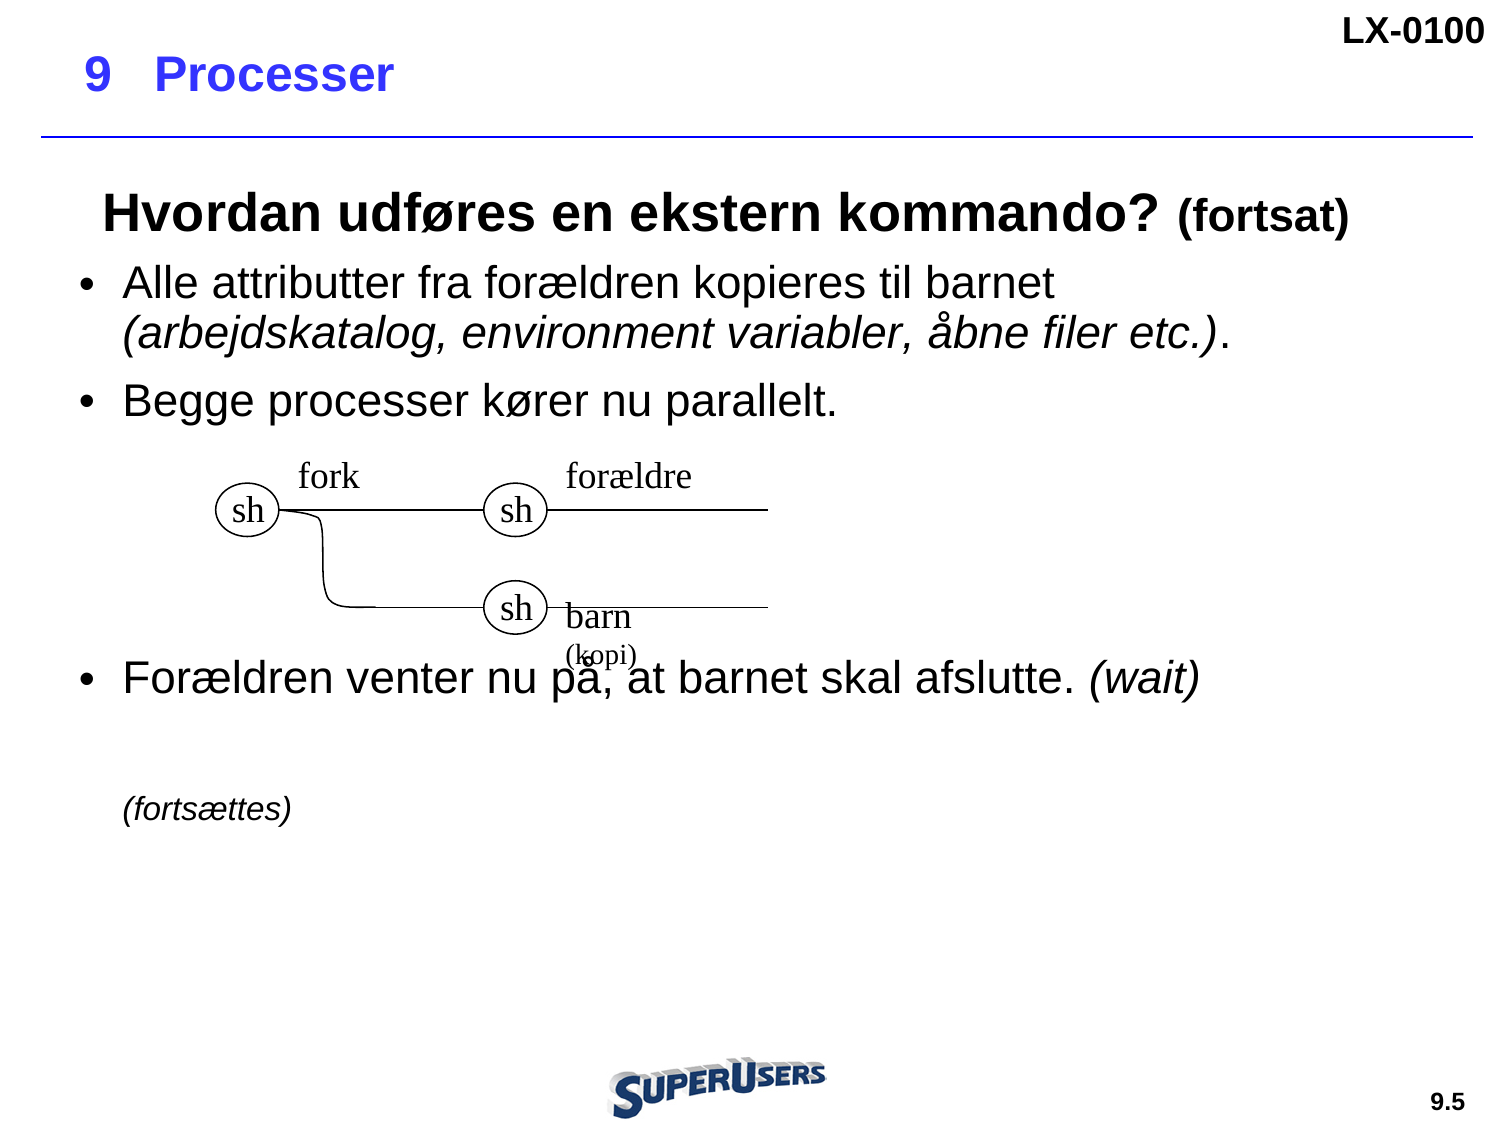

# 9 Processer
Hvordan udføres en ekstern kommando? (fortsat)
Alle attributter fra forældren kopieres til barnet
(arbejds­katalog, environment variabler, åbne filer etc.).
Begge processer kører nu parallelt.
Forældren venter nu på, at barnet skal afslutte. (wait)
(fortsættes)
fork
forældre
sh
sh
sh
barn (kopi)